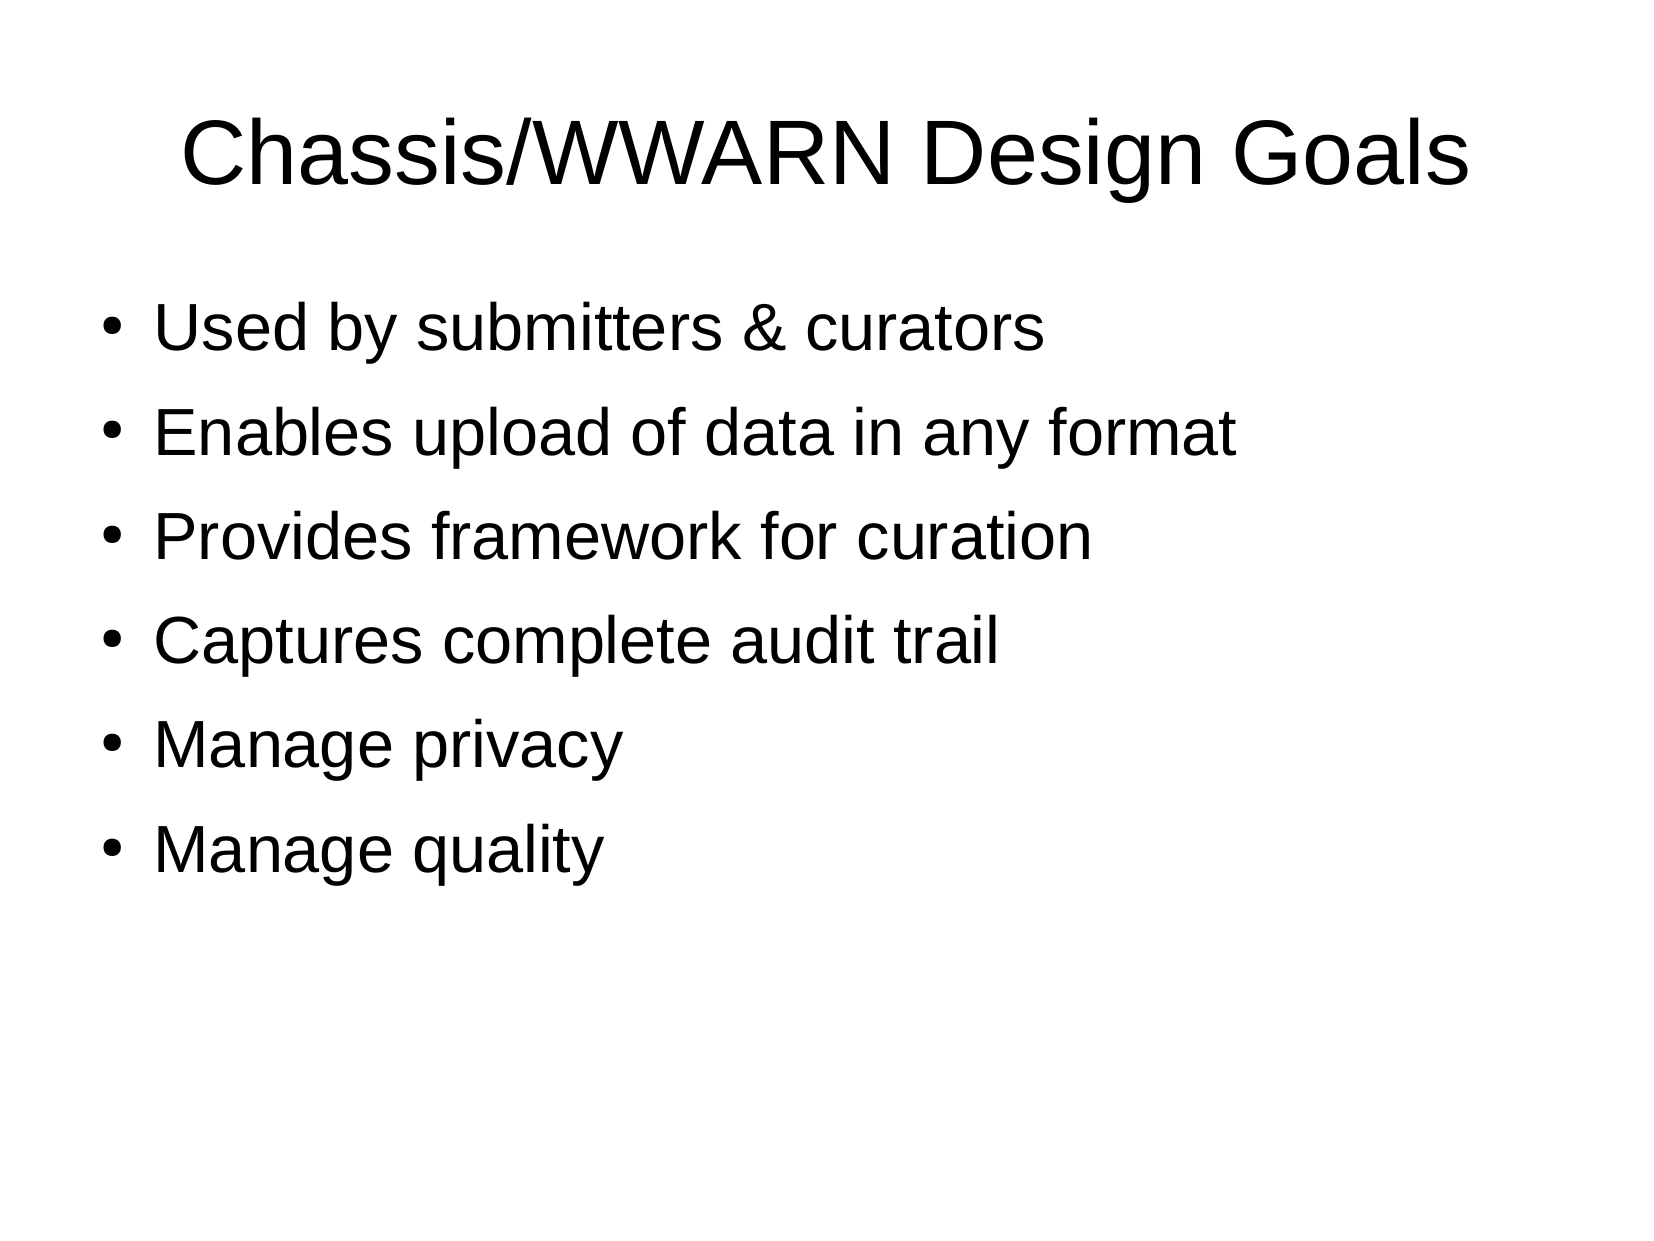

# Chassis/WWARN Design Goals
Used by submitters & curators
Enables upload of data in any format
Provides framework for curation
Captures complete audit trail
Manage privacy
Manage quality